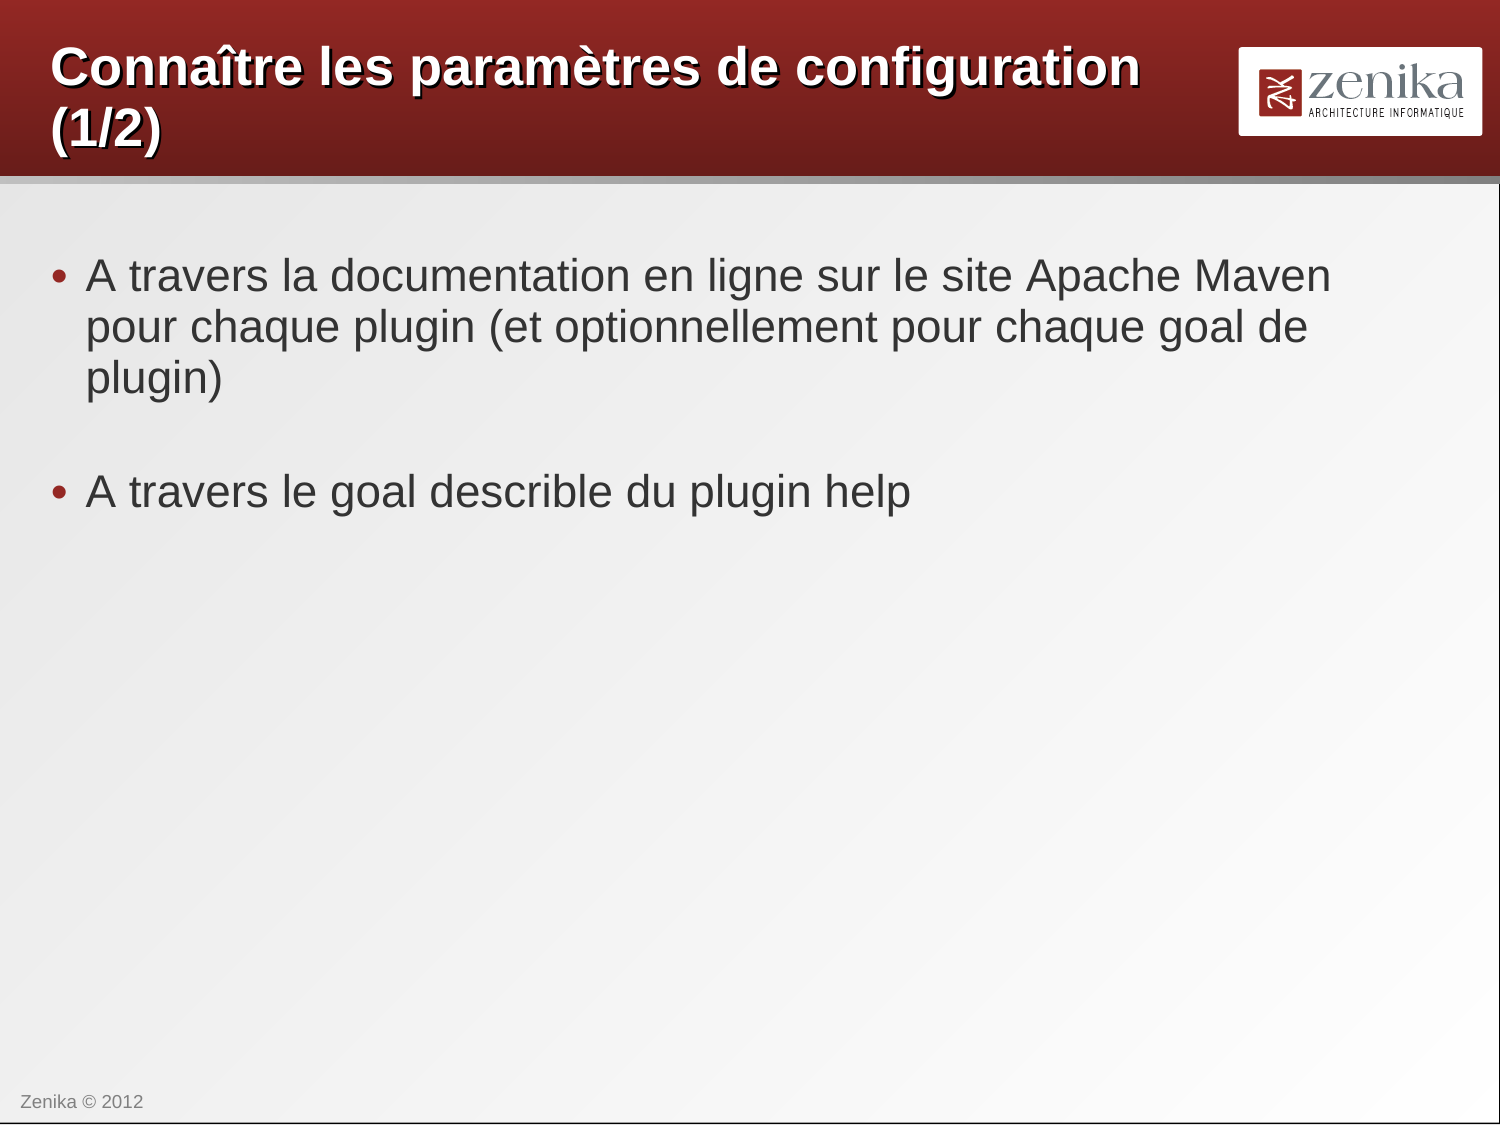

# Connaître les paramètres de configuration (1/2)
A travers la documentation en ligne sur le site Apache Maven pour chaque plugin (et optionnellement pour chaque goal de plugin)
A travers le goal describle du plugin help